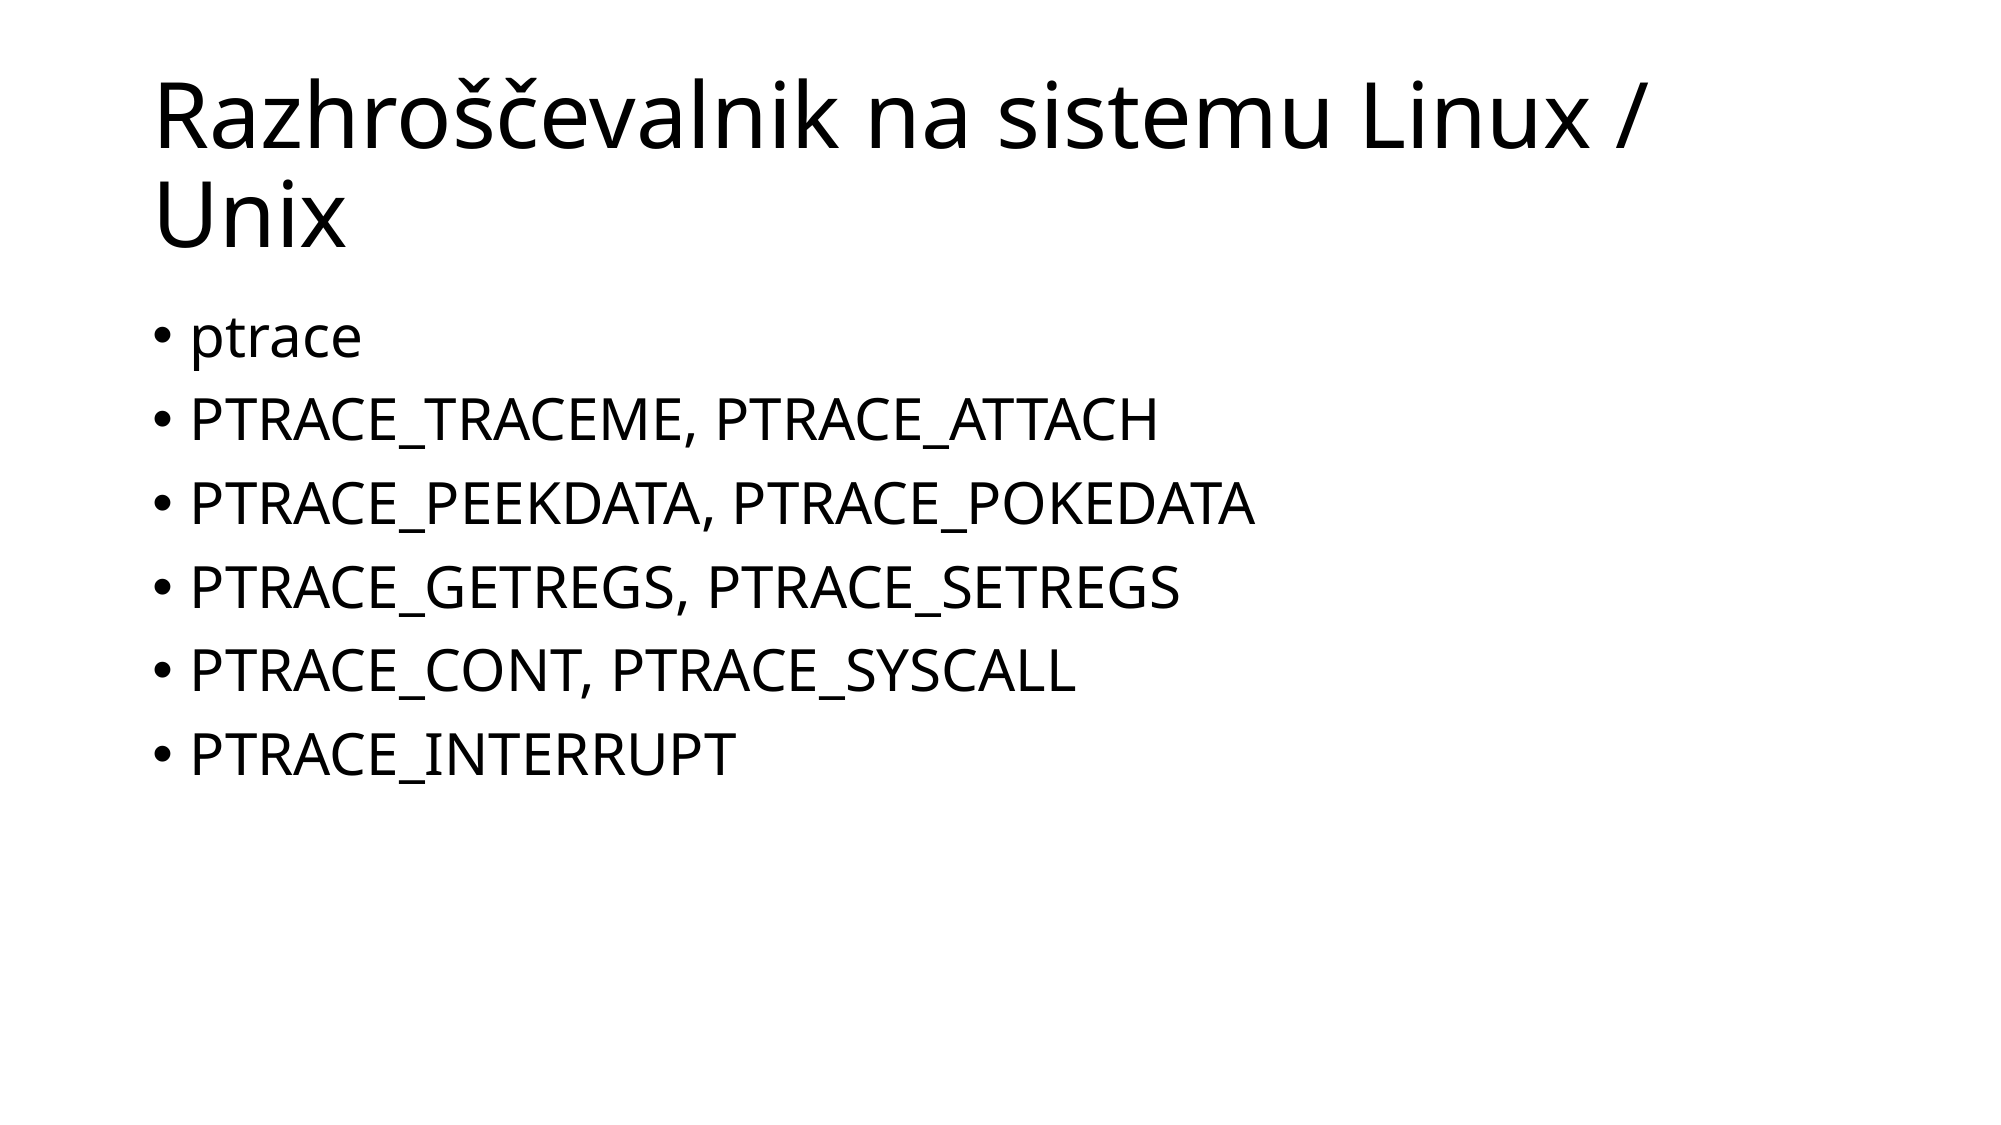

# Razhroščevalnik na sistemu Linux / Unix
ptrace
PTRACE_TRACEME, PTRACE_ATTACH
PTRACE_PEEKDATA, PTRACE_POKEDATA
PTRACE_GETREGS, PTRACE_SETREGS
PTRACE_CONT, PTRACE_SYSCALL
PTRACE_INTERRUPT